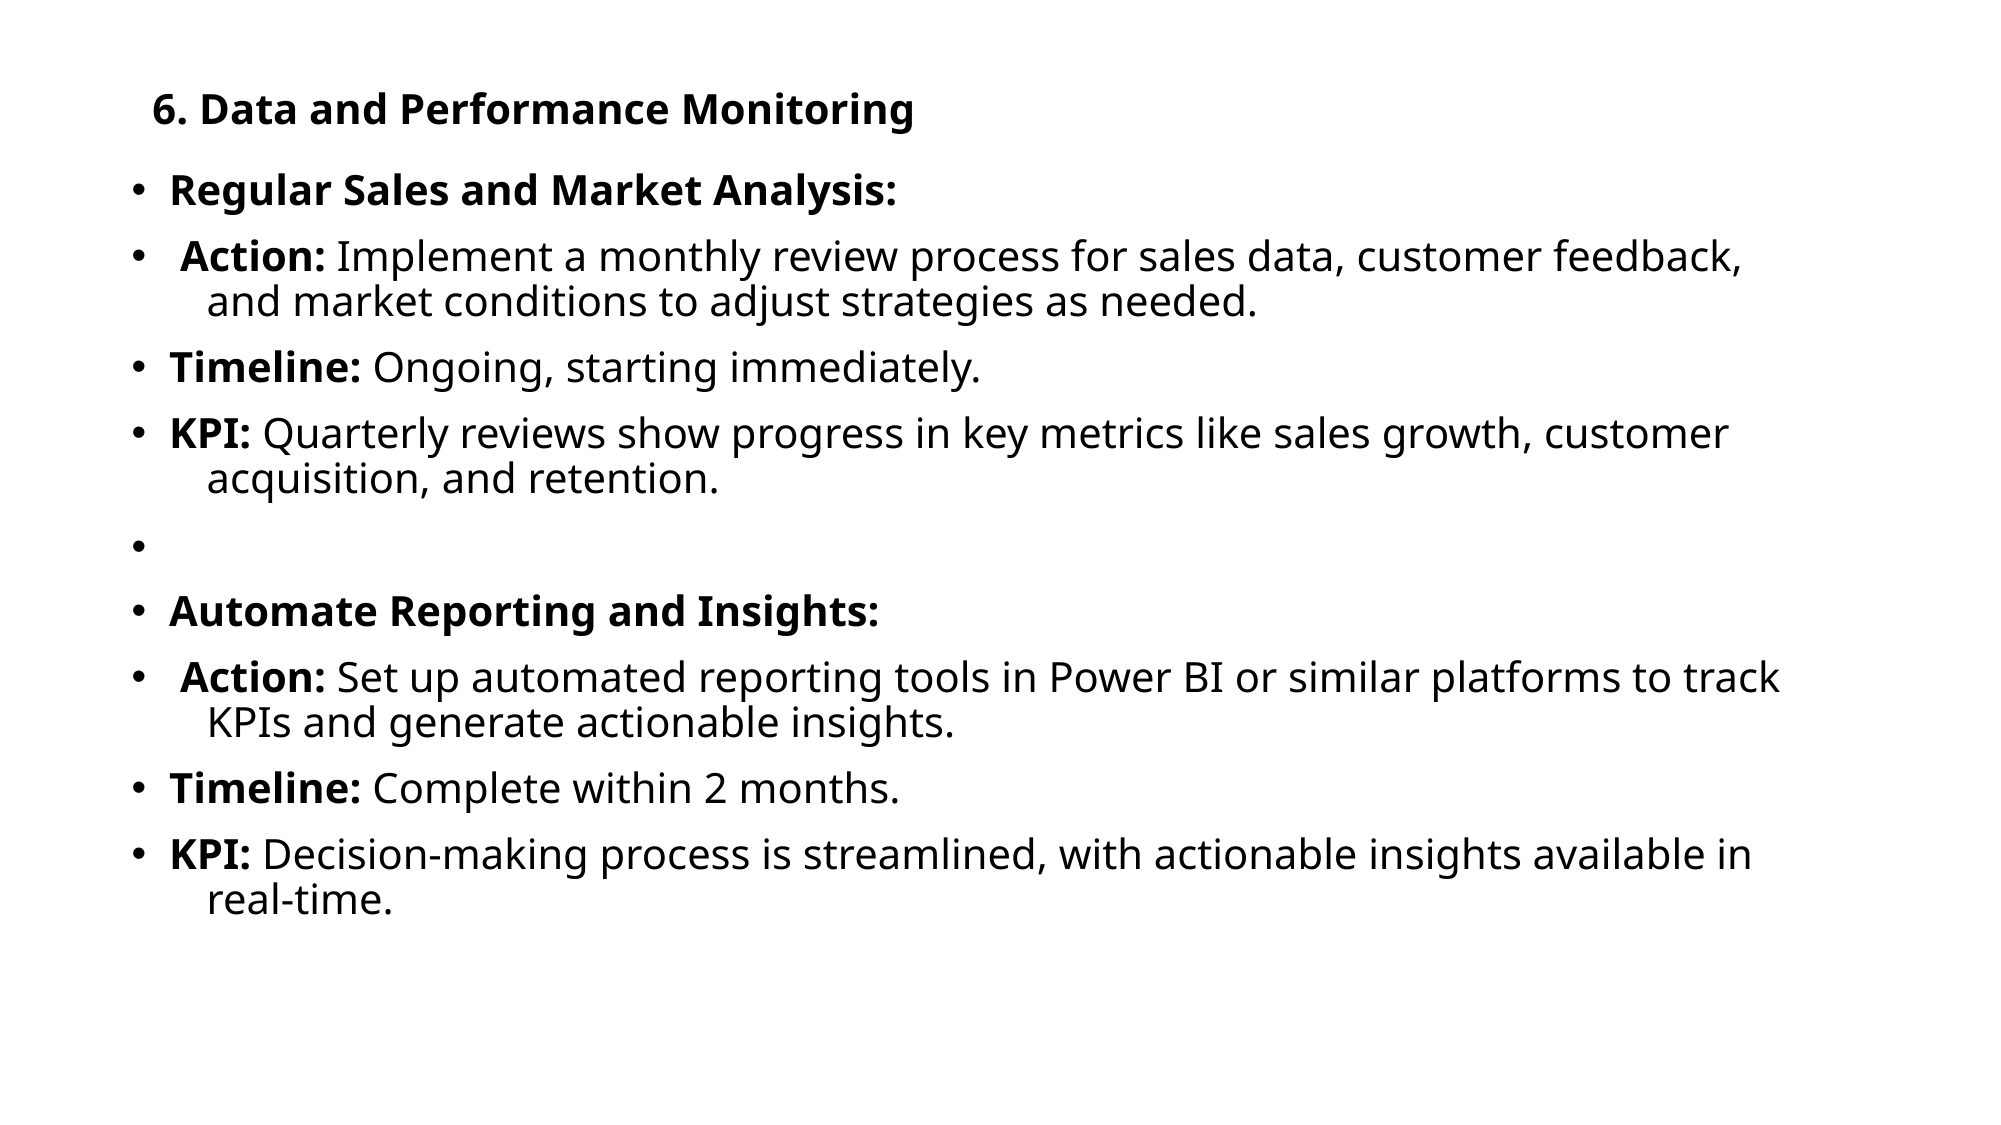

# 6. Data and Performance Monitoring
Regular Sales and Market Analysis:
 Action: Implement a monthly review process for sales data, customer feedback, and market conditions to adjust strategies as needed.
Timeline: Ongoing, starting immediately.
KPI: Quarterly reviews show progress in key metrics like sales growth, customer acquisition, and retention.
Automate Reporting and Insights:
 Action: Set up automated reporting tools in Power BI or similar platforms to track KPIs and generate actionable insights.
Timeline: Complete within 2 months.
KPI: Decision-making process is streamlined, with actionable insights available in real-time.